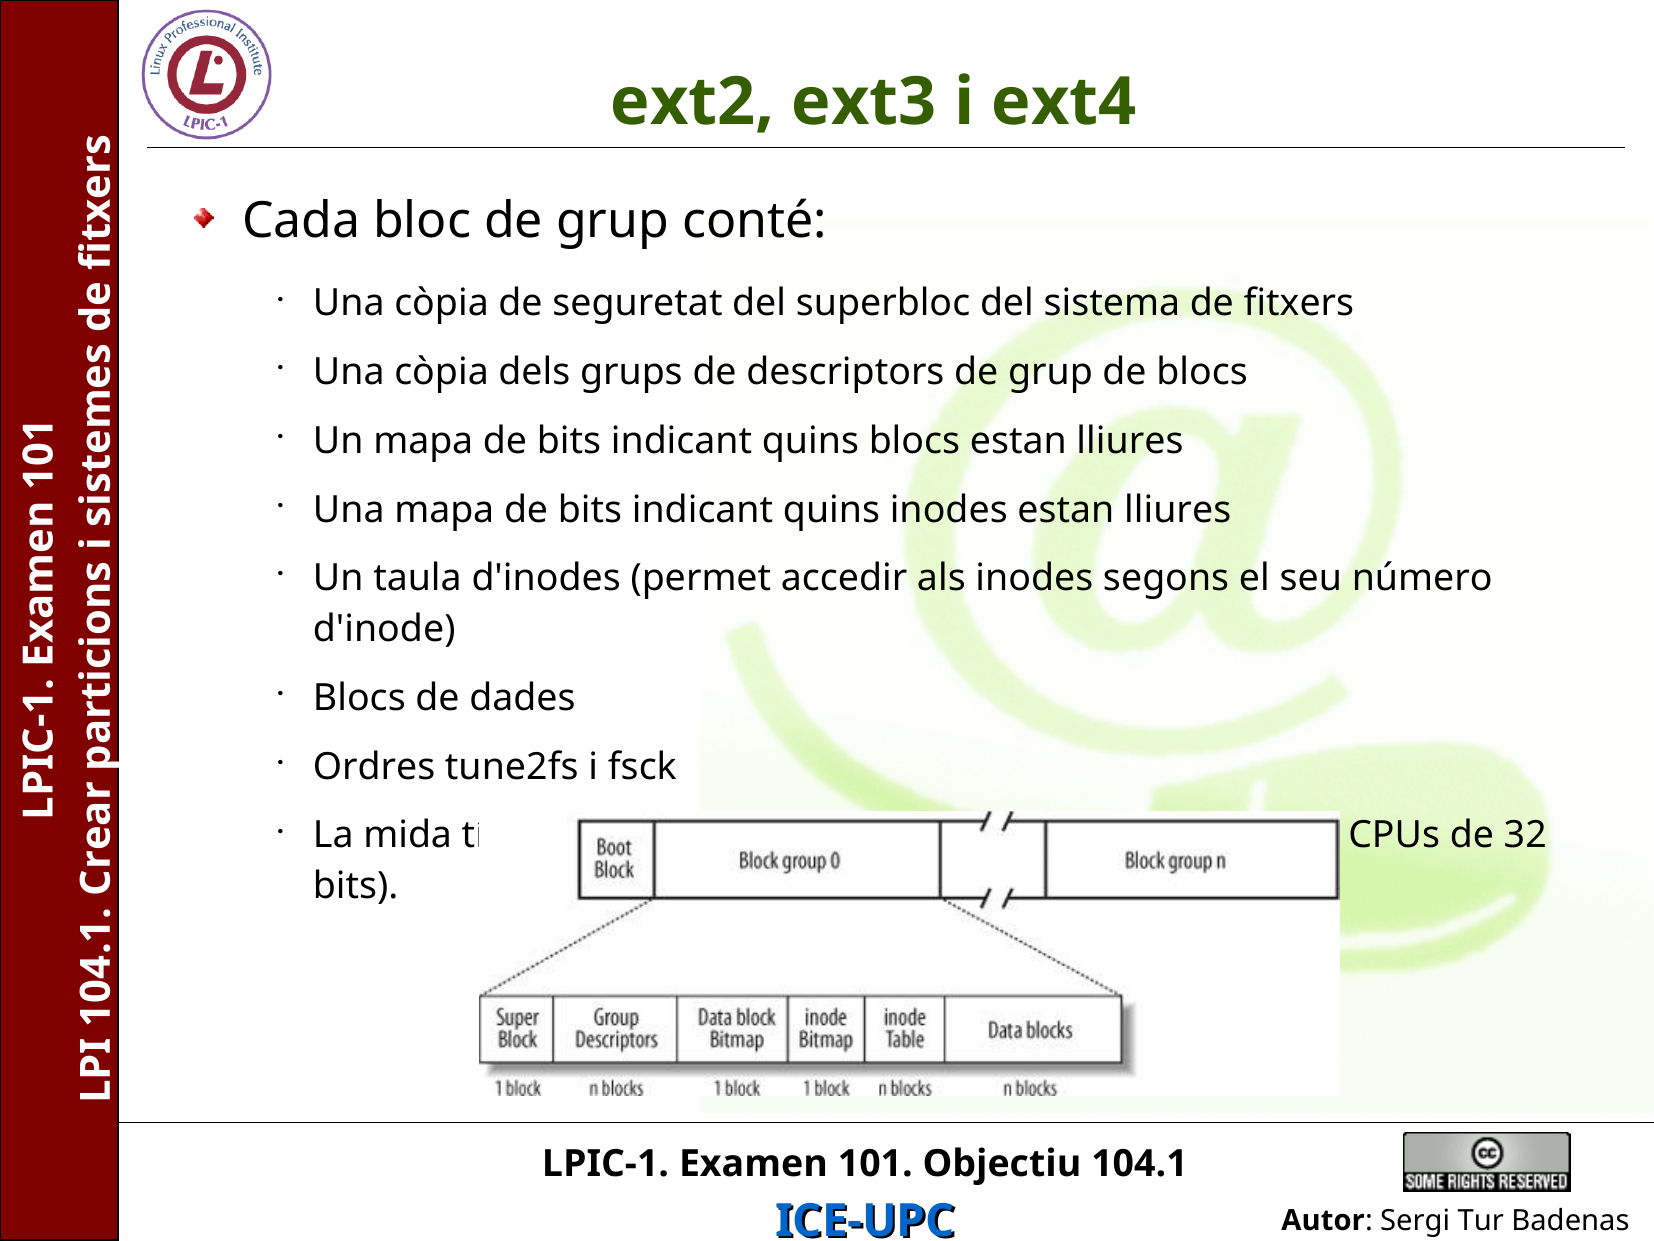

# ext2, ext3 i ext4
Cada bloc de grup conté:
Una còpia de seguretat del superbloc del sistema de fitxers
Una còpia dels grups de descriptors de grup de blocs
Un mapa de bits indicant quins blocs estan lliures
Una mapa de bits indicant quins inodes estan lliures
Un taula d'inodes (permet accedir als inodes segons el seu número d'inode)
Blocs de dades
Ordres tune2fs i fsck
La mida típica del bloc és de 4Kbytes (és el valor màxim en CPUs de 32 bits).